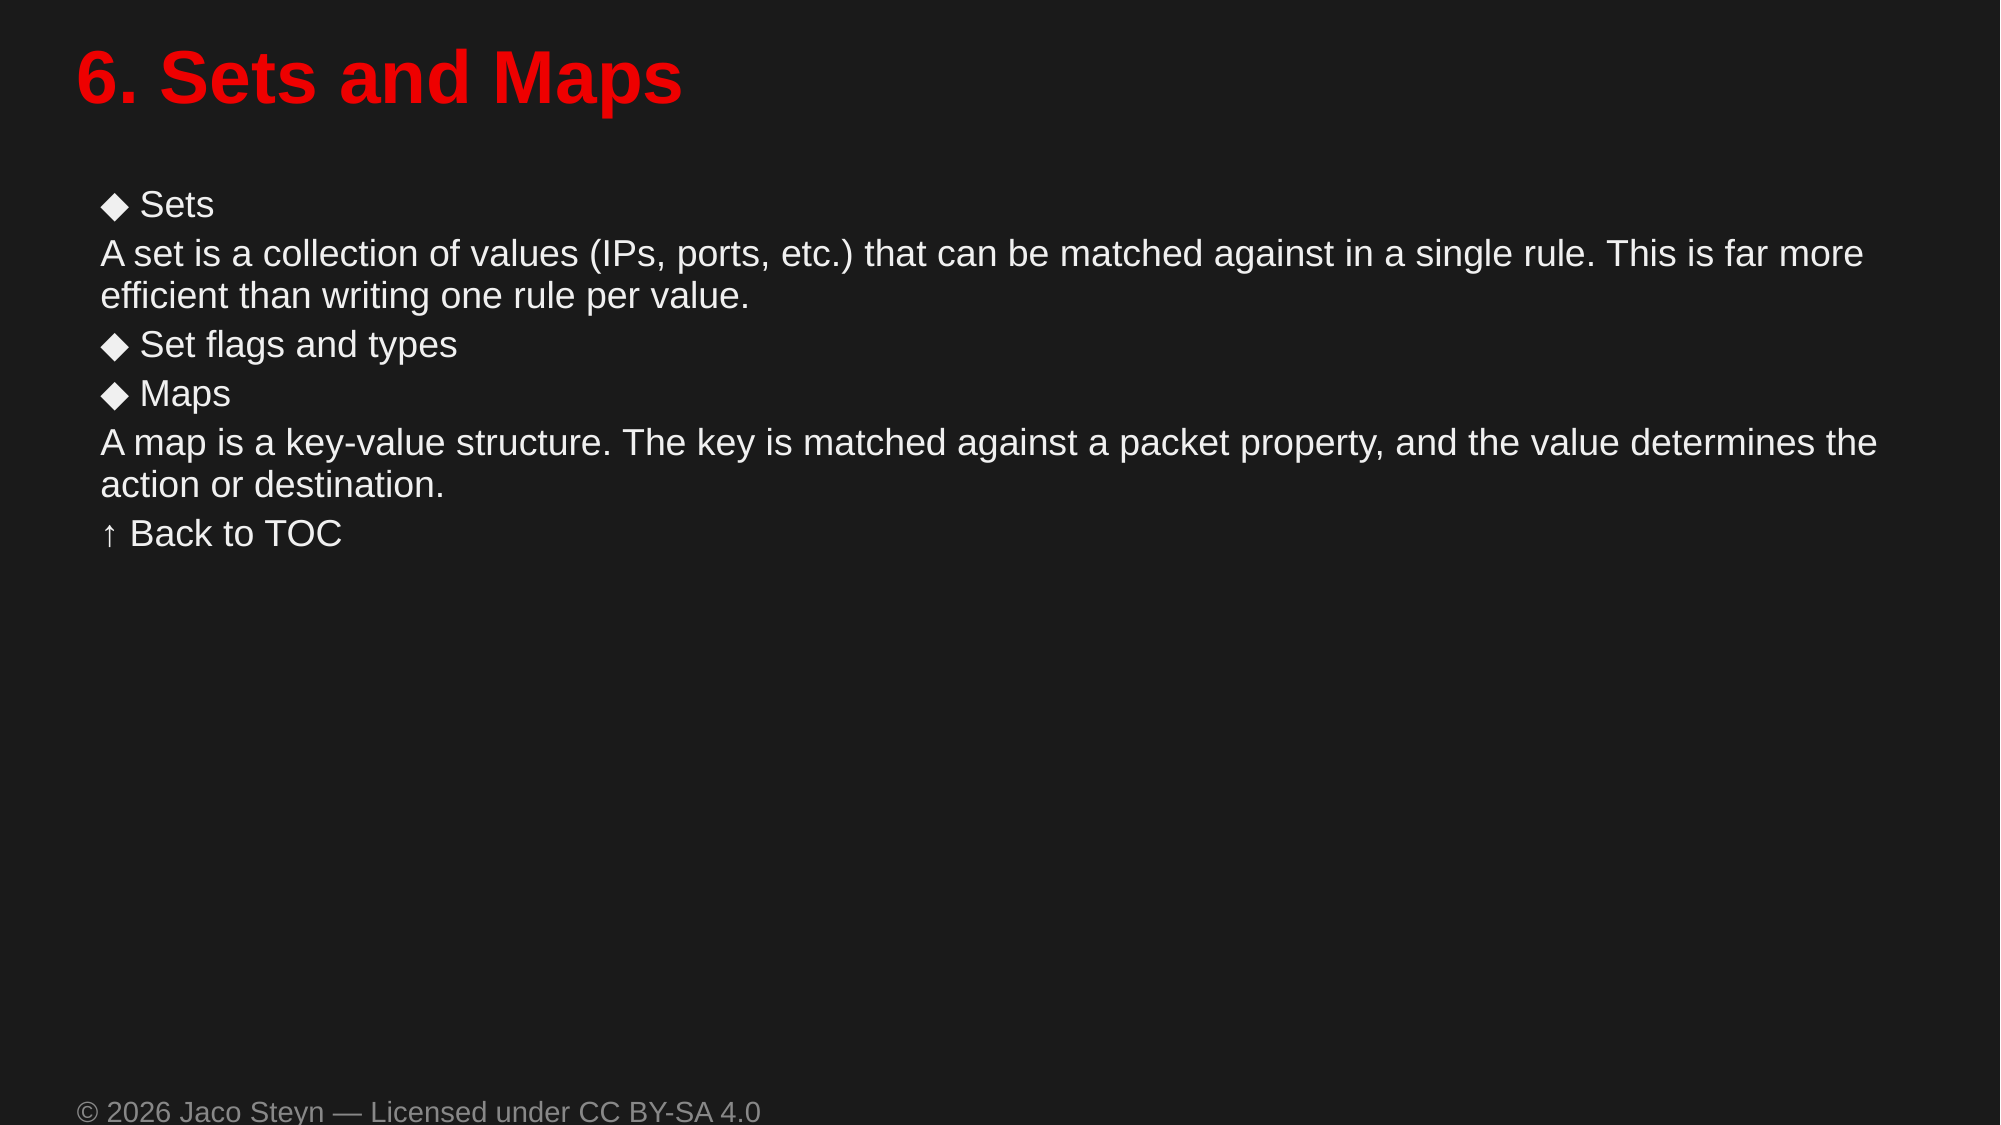

6. Sets and Maps
◆ Sets
A set is a collection of values (IPs, ports, etc.) that can be matched against in a single rule. This is far more efficient than writing one rule per value.
◆ Set flags and types
◆ Maps
A map is a key-value structure. The key is matched against a packet property, and the value determines the action or destination.
↑ Back to TOC
© 2026 Jaco Steyn — Licensed under CC BY-SA 4.0